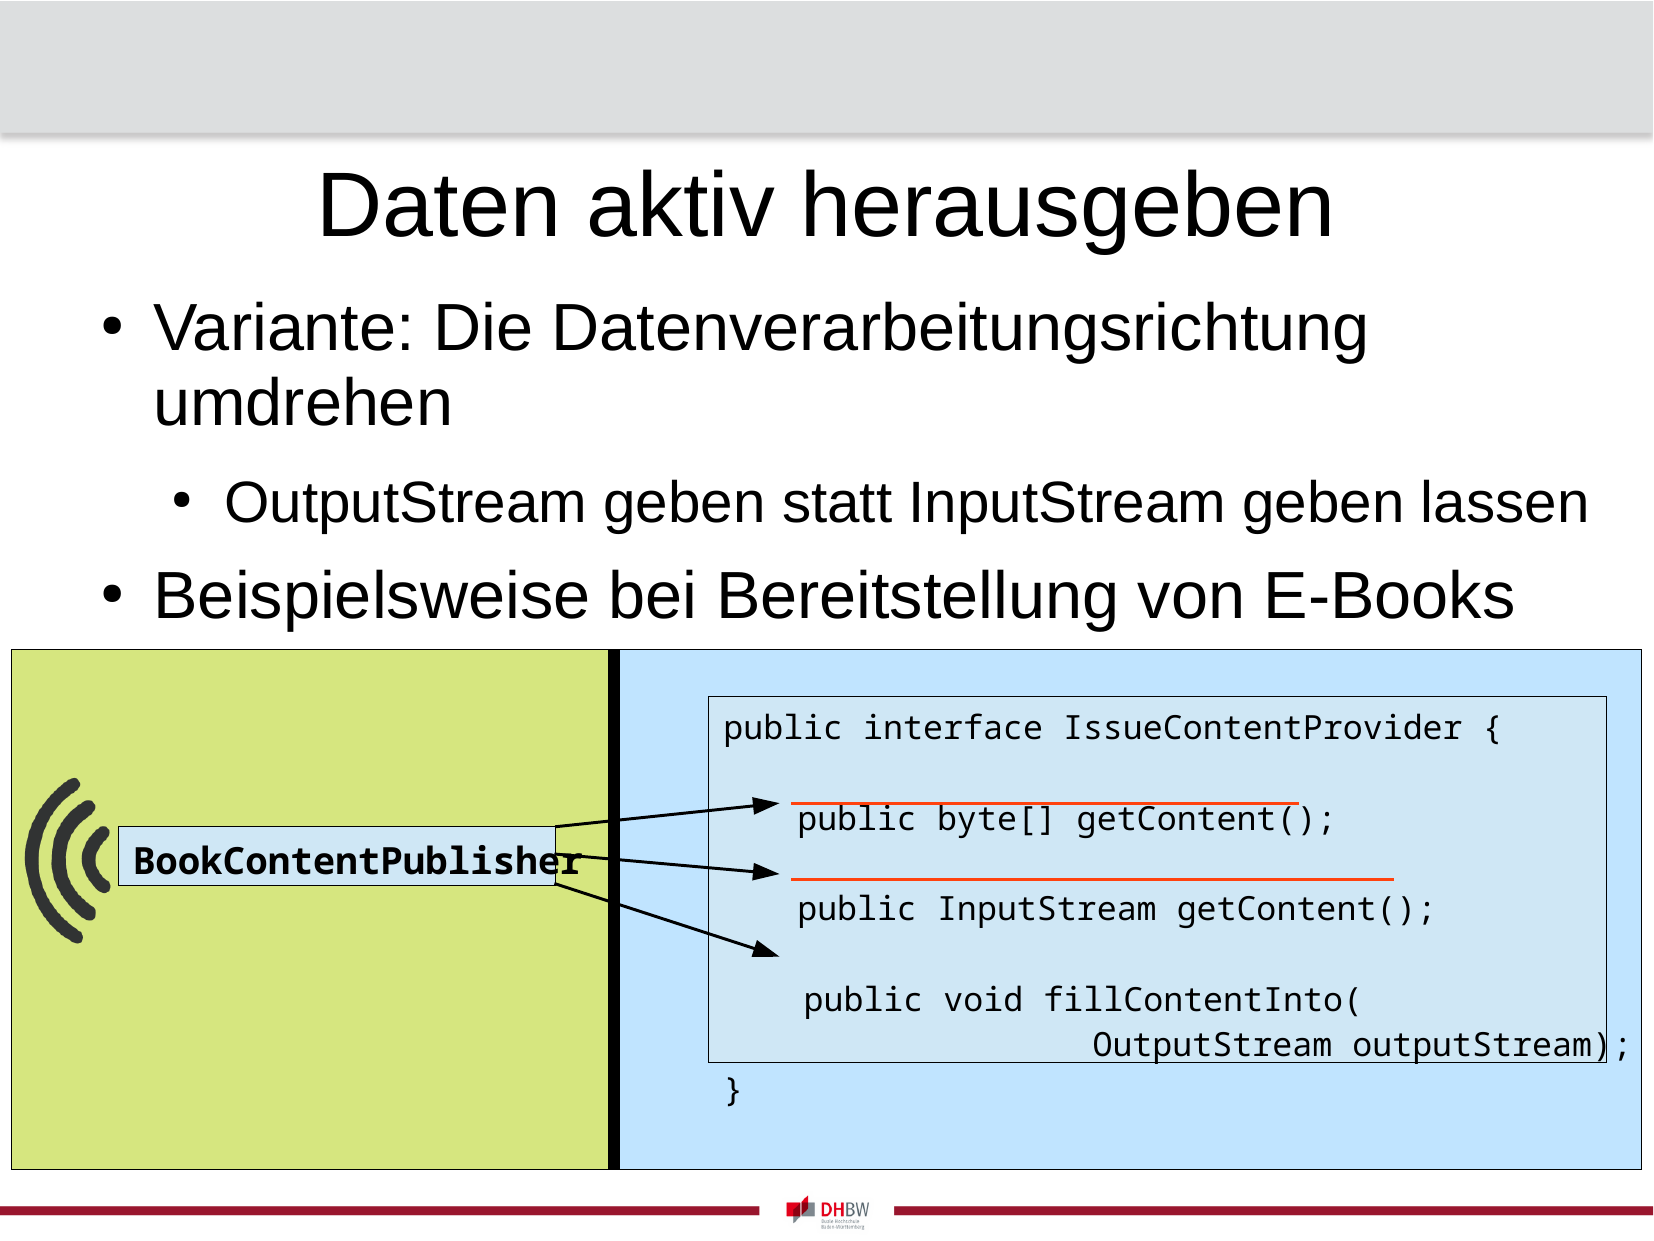

# Daten aktiv herausgeben
Variante: Die Datenverarbeitungsrichtung umdrehen
OutputStream geben statt InputStream geben lassen
Beispielsweise bei Bereitstellung von E-Books
public interface IssueContentProvider {
	public byte[] getContent();
	public InputStream getContent();
 public void fillContentInto(
					OutputStream outputStream);
}
BookContentPublisher